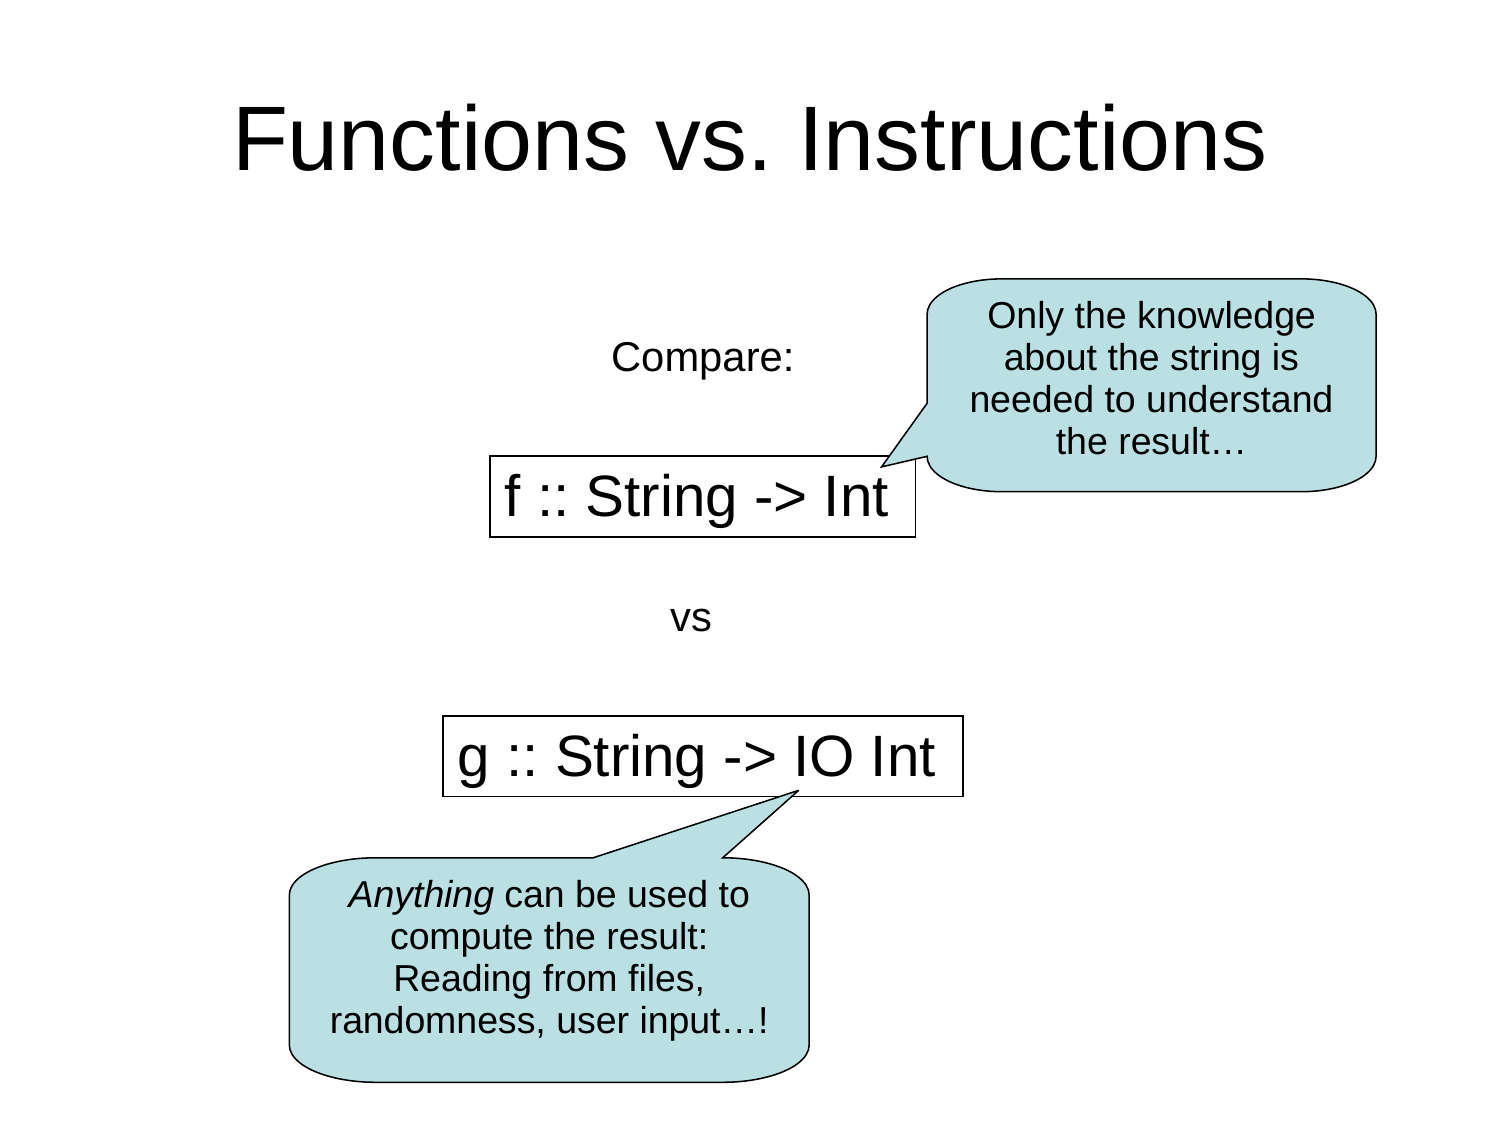

# Functions vs. Instructions
Only the knowledge about the string is needed to understand the result…
Compare:
f :: String -> Int
vs
g :: String -> IO Int
Anything can be used to compute the result: Reading from files, randomness, user input…!